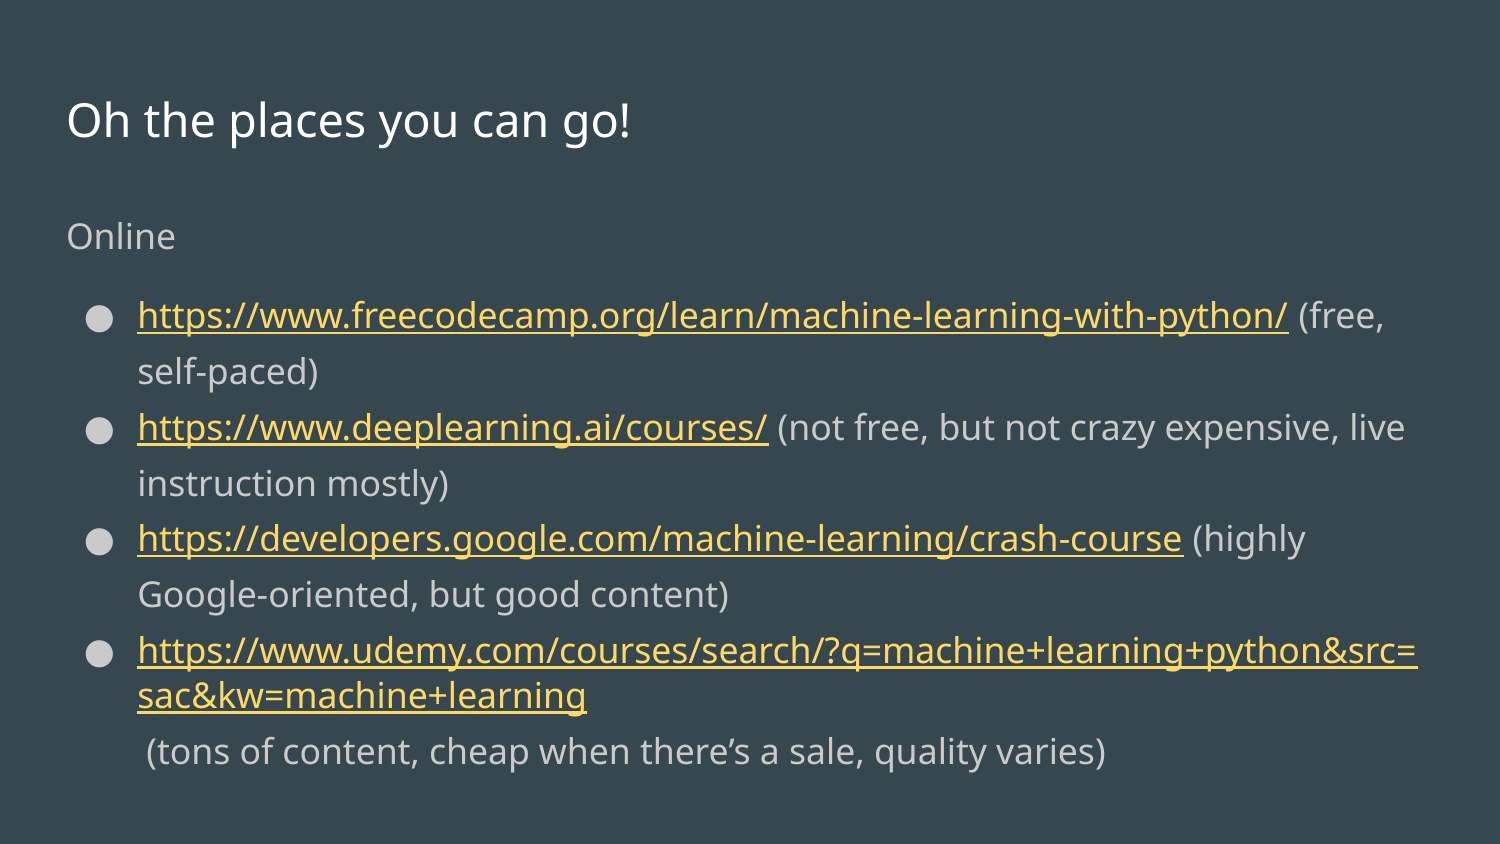

# Oh the places you can go!
Online
https://www.freecodecamp.org/learn/machine-learning-with-python/ (free, self-paced)
https://www.deeplearning.ai/courses/ (not free, but not crazy expensive, live instruction mostly)
https://developers.google.com/machine-learning/crash-course (highly Google-oriented, but good content)
https://www.udemy.com/courses/search/?q=machine+learning+python&src=sac&kw=machine+learning (tons of content, cheap when there’s a sale, quality varies)